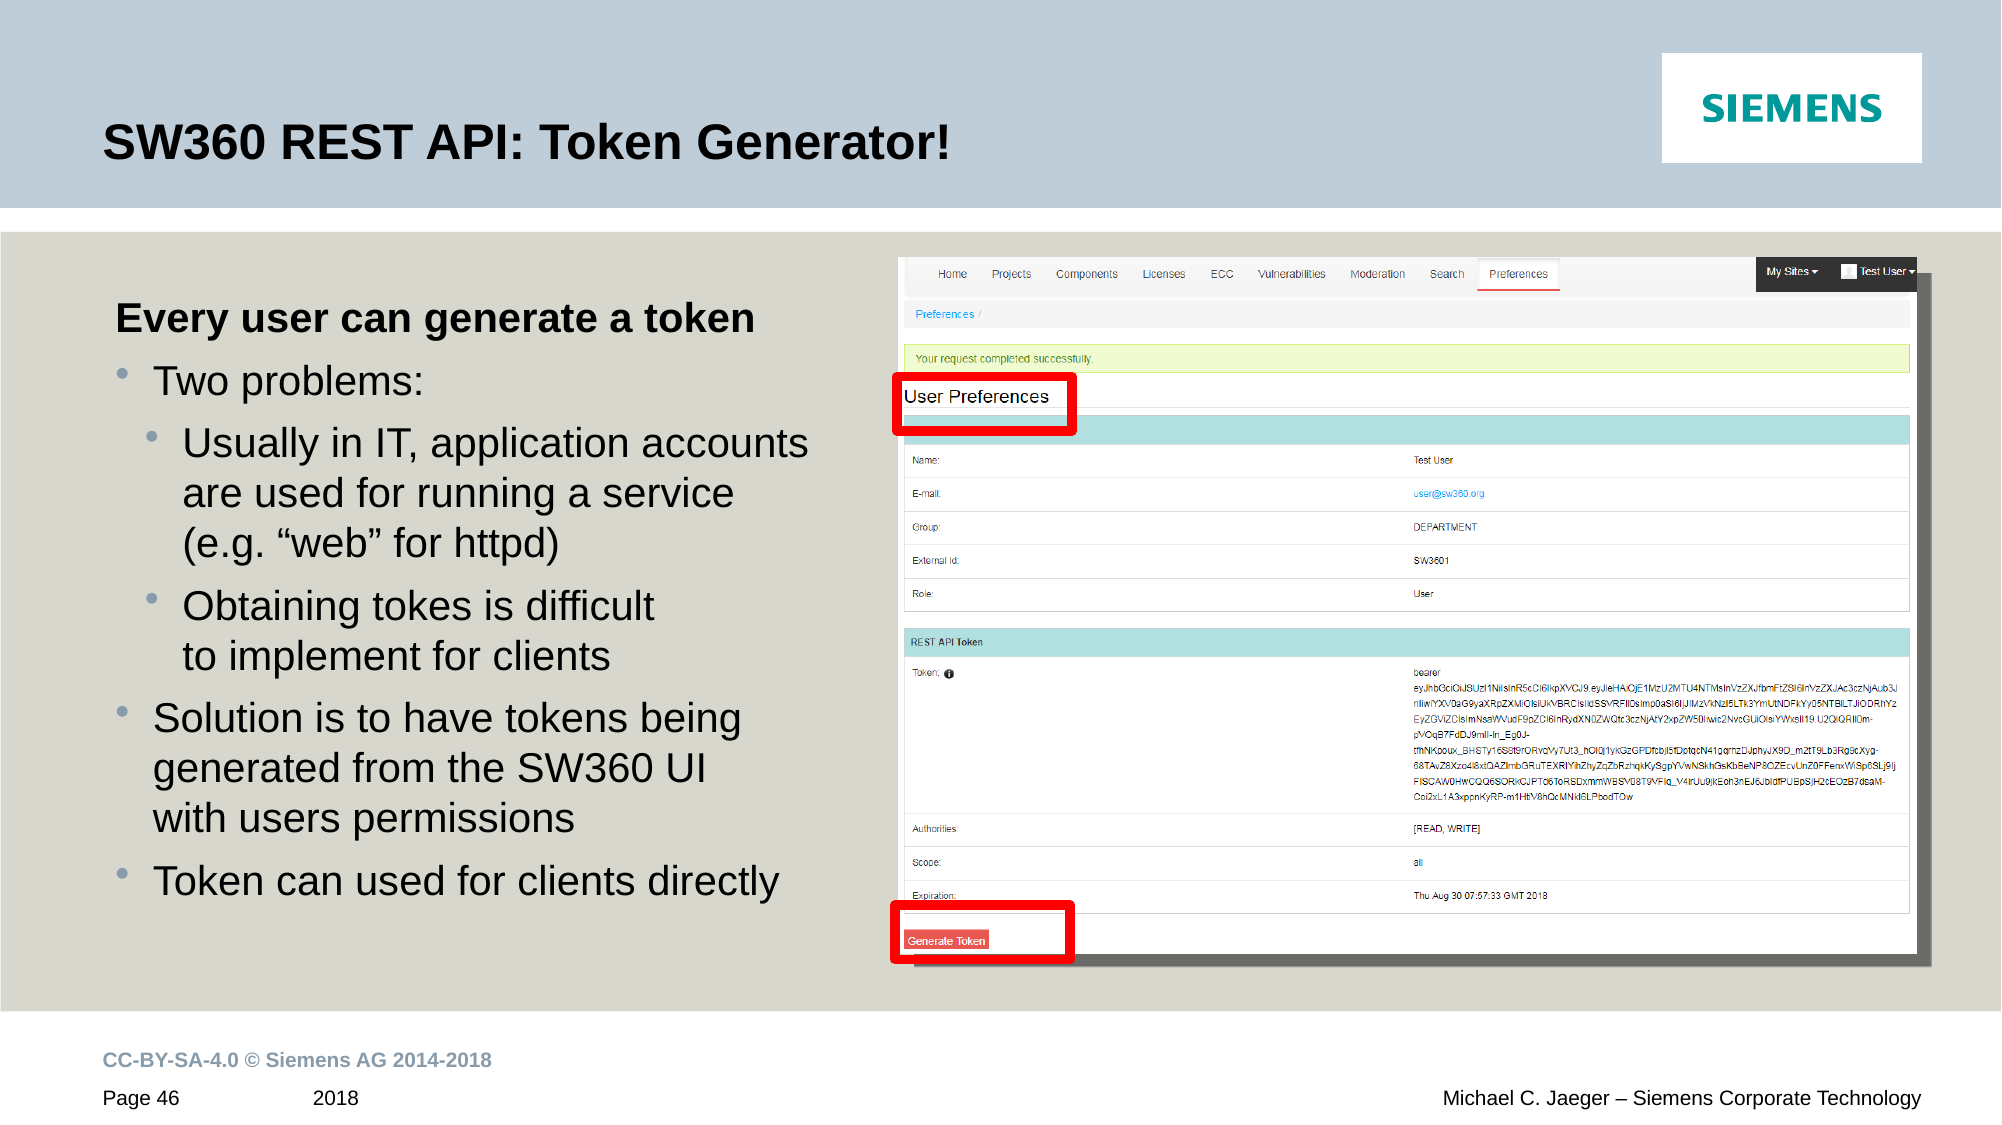

# SW360 REST API: Token Generator!
Every user can generate a token
Two problems:
Usually in IT, application accounts
are used for running a service
(e.g. “web” for httpd)
Obtaining tokes is difficult
to implement for clients
Solution is to have tokens being
generated from the SW360 UI
with users permissions
Token can used for clients directly